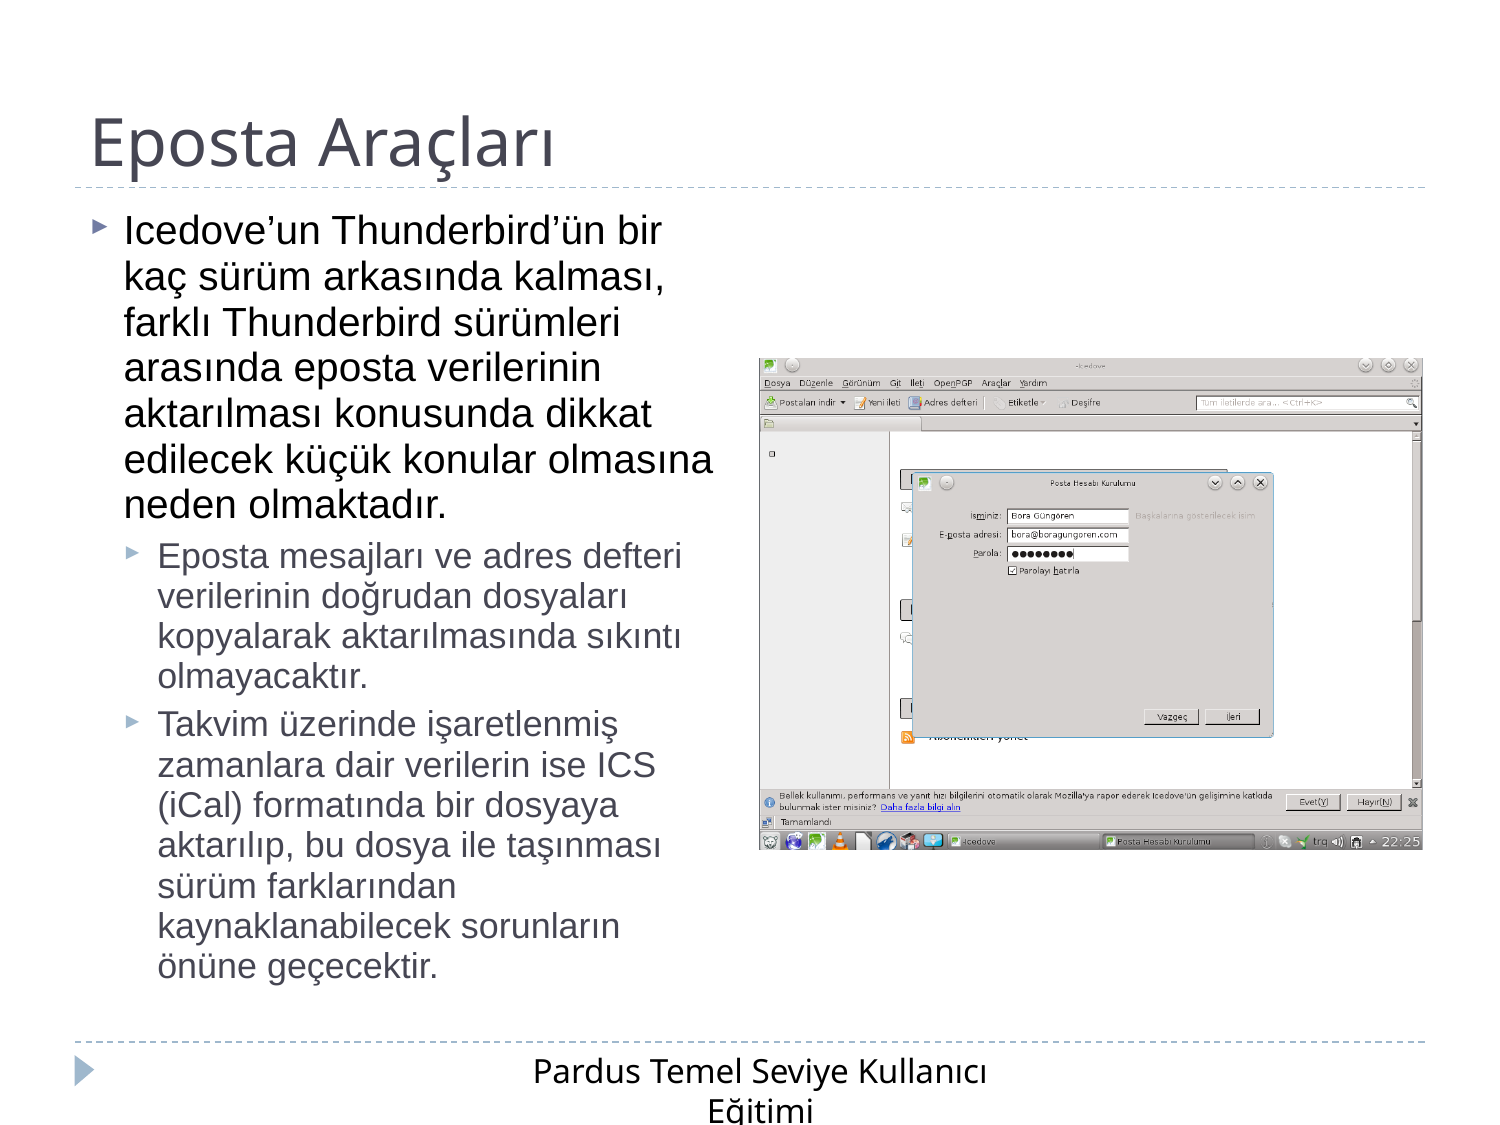

# Eposta Araçları
Icedove’un Thunderbird’ün bir kaç sürüm arkasında kalması, farklı Thunderbird sürümleri arasında eposta verilerinin aktarılması konusunda dikkat edilecek küçük konular olmasına neden olmaktadır.
Eposta mesajları ve adres defteri verilerinin doğrudan dosyaları kopyalarak aktarılmasında sıkıntı olmayacaktır.
Takvim üzerinde işaretlenmiş zamanlara dair verilerin ise ICS (iCal) formatında bir dosyaya aktarılıp, bu dosya ile taşınması sürüm farklarından kaynaklanabilecek sorunların önüne geçecektir.